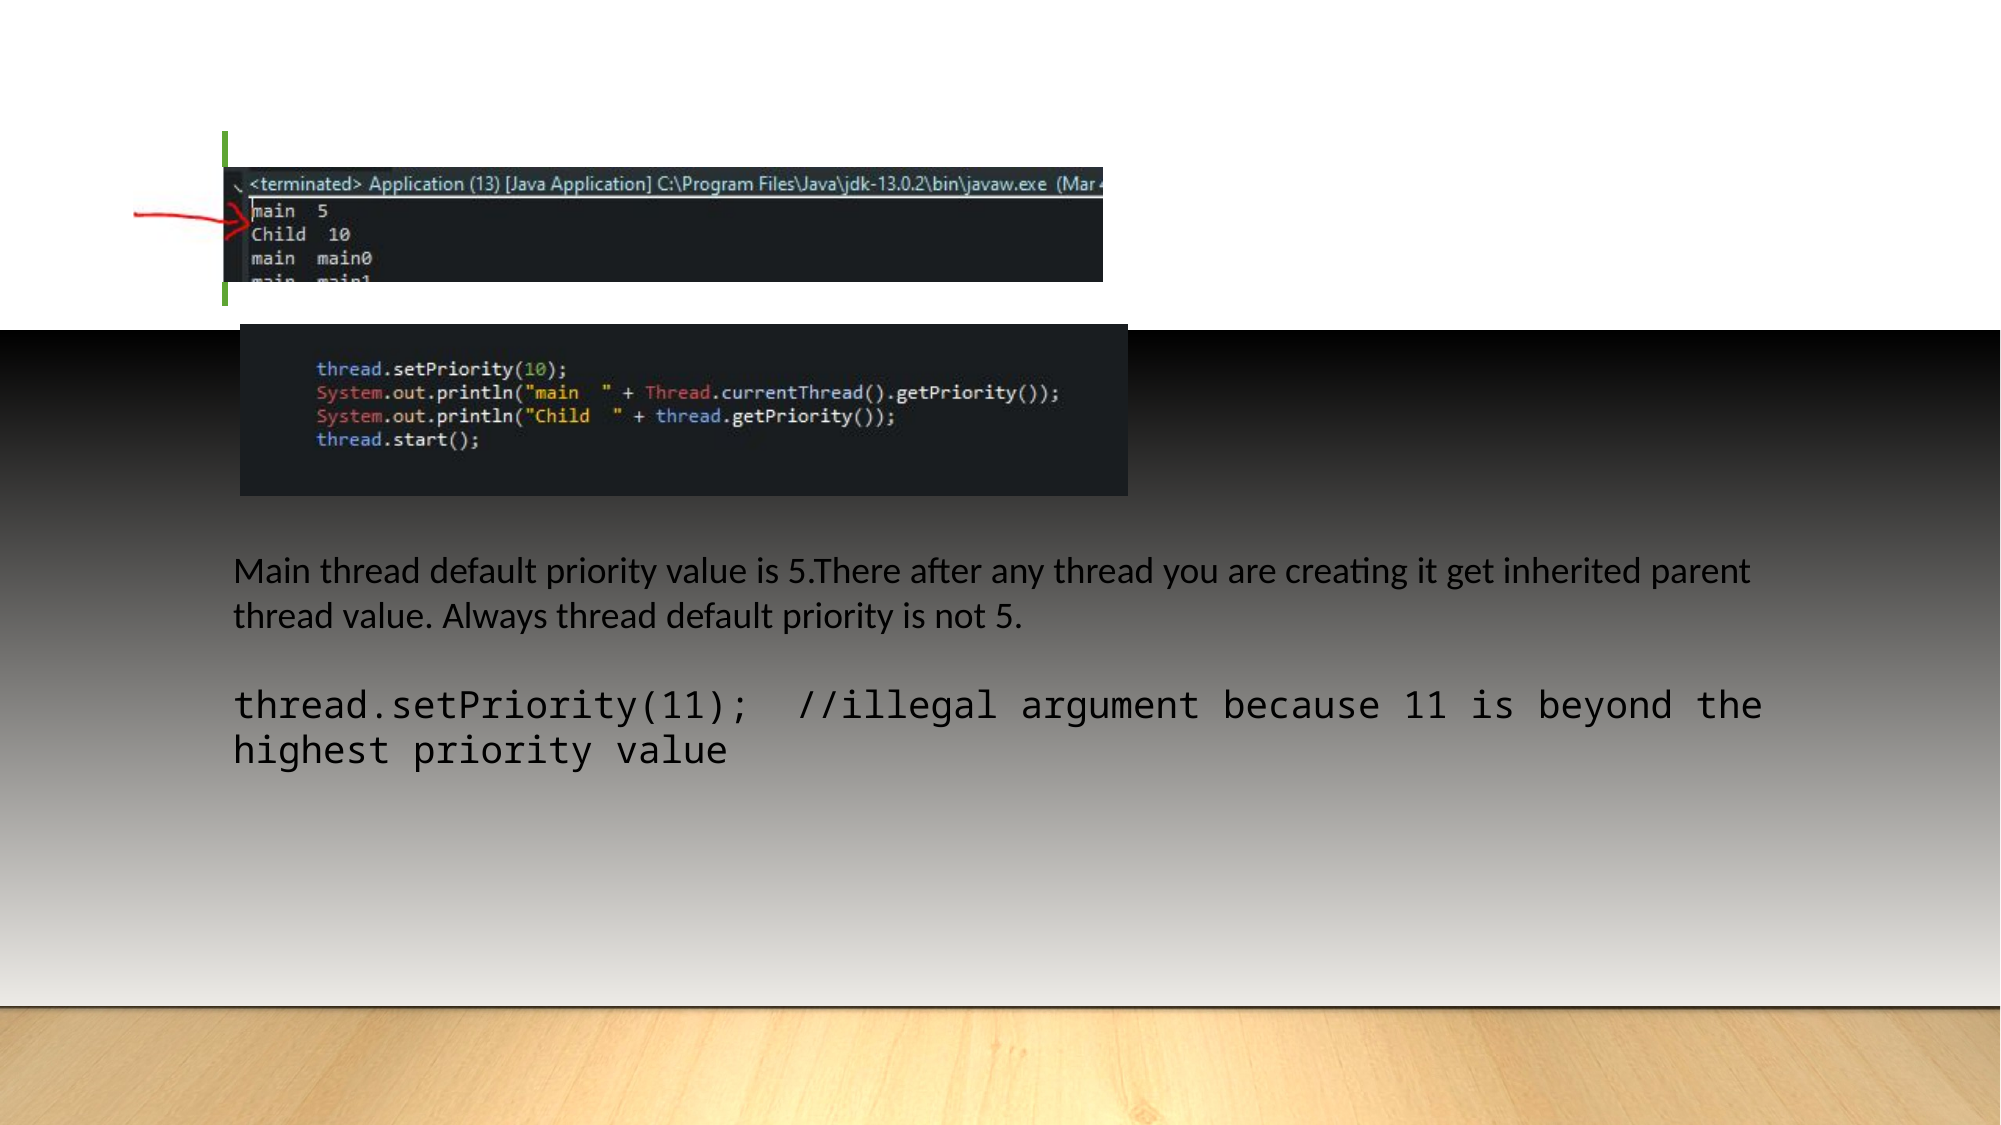

Main thread default priority value is 5.There after any thread you are creating it get inherited parent thread value. Always thread default priority is not 5.
thread.setPriority(11); //illegal argument because 11 is beyond the highest priority value